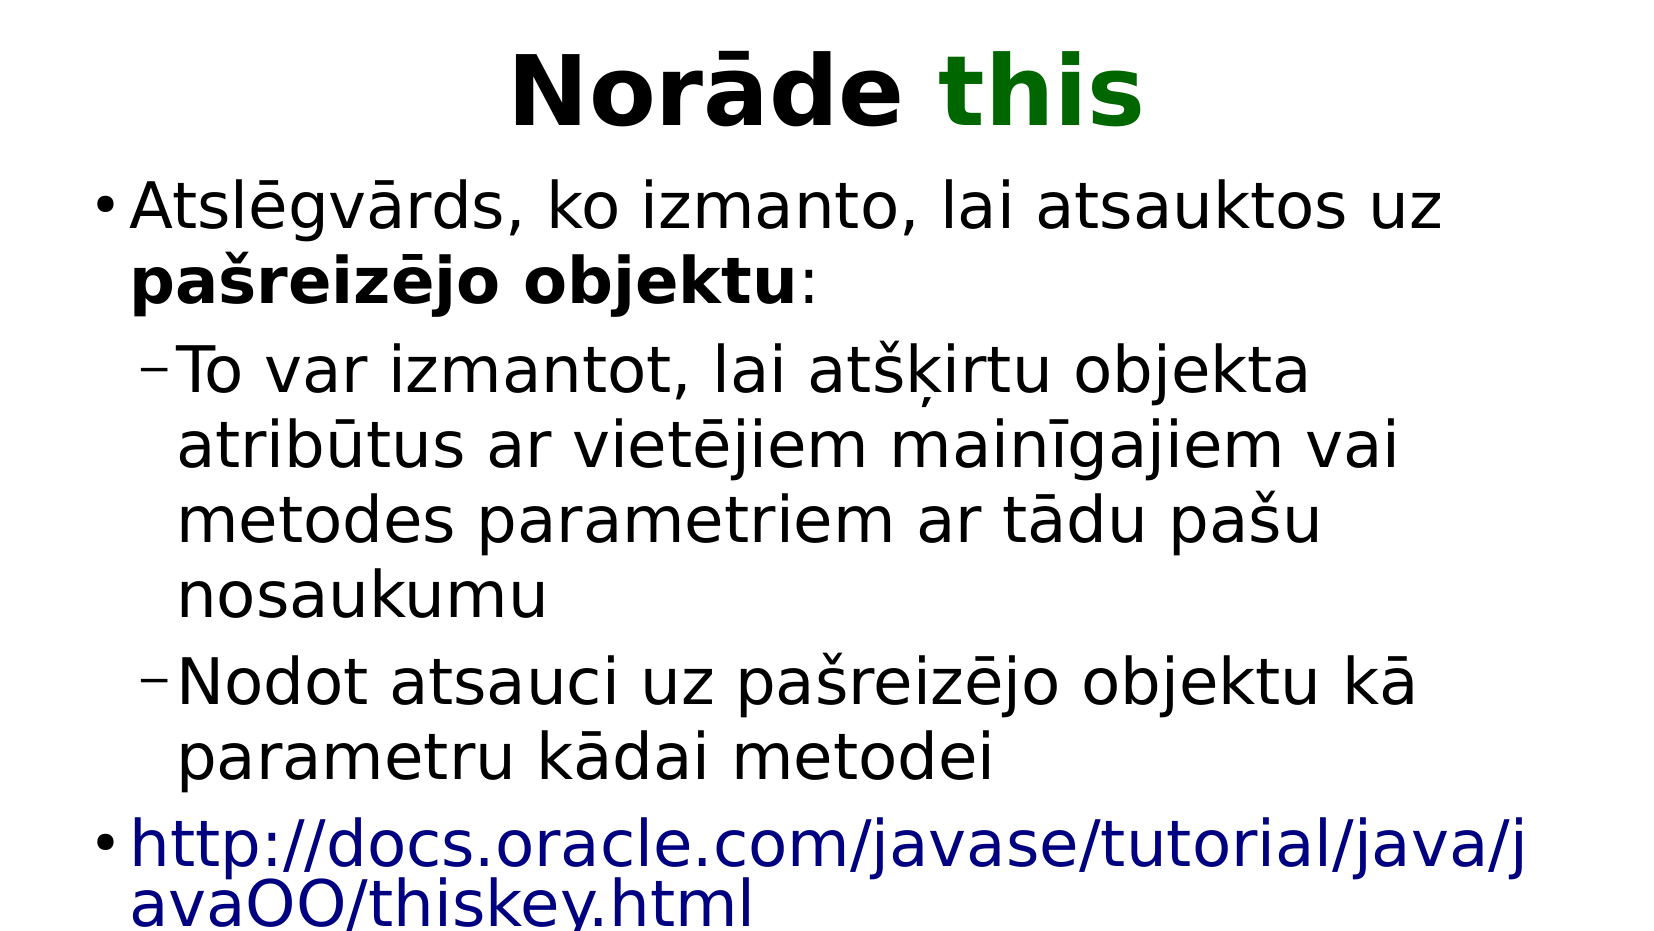

# Norāde this
Atslēgvārds, ko izmanto, lai atsauktos uz pašreizējo objektu:
To var izmantot, lai atšķirtu objekta atribūtus ar vietējiem mainīgajiem vai metodes parametriem ar tādu pašu nosaukumu
Nodot atsauci uz pašreizējo objektu kā parametru kādai metodei
http://docs.oracle.com/javase/tutorial/java/javaOO/thiskey.html